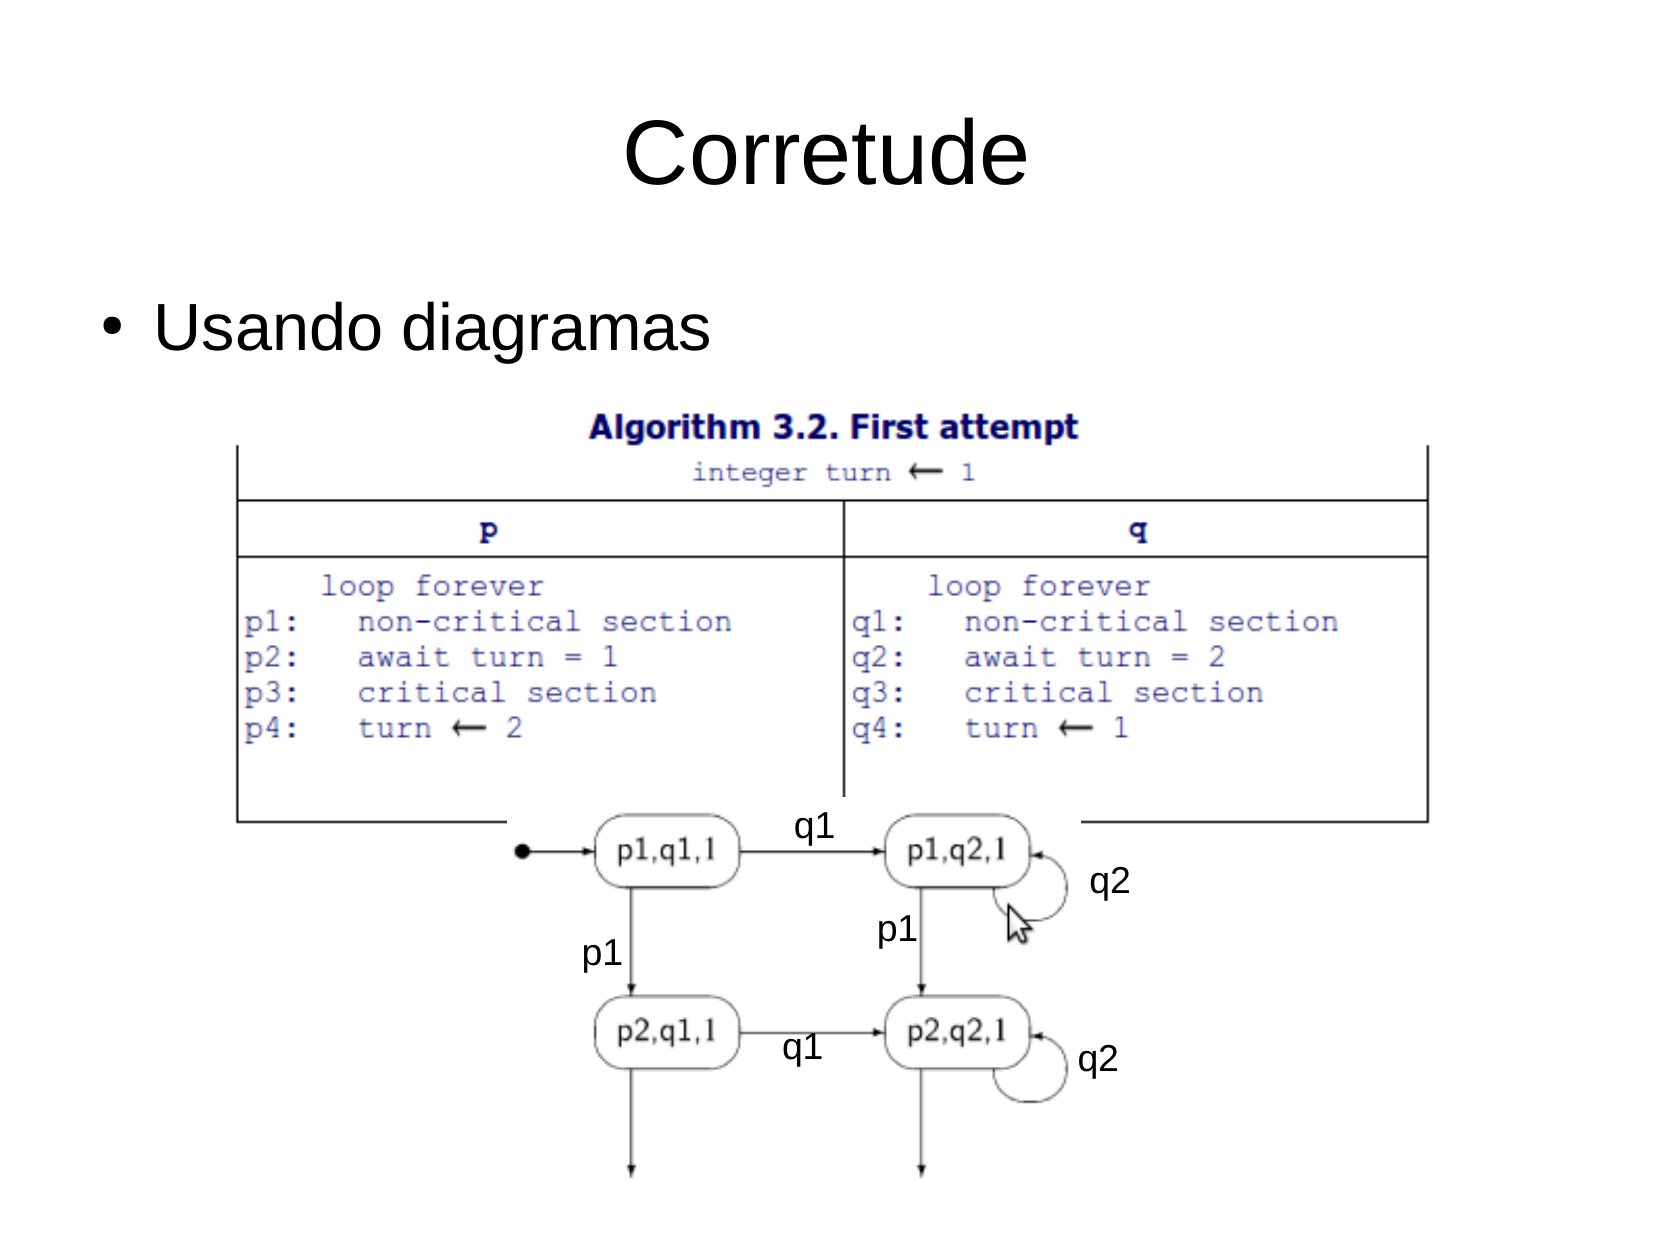

# Corretude
Usando diagramas
q1
q2
p1
p1
q1
q2